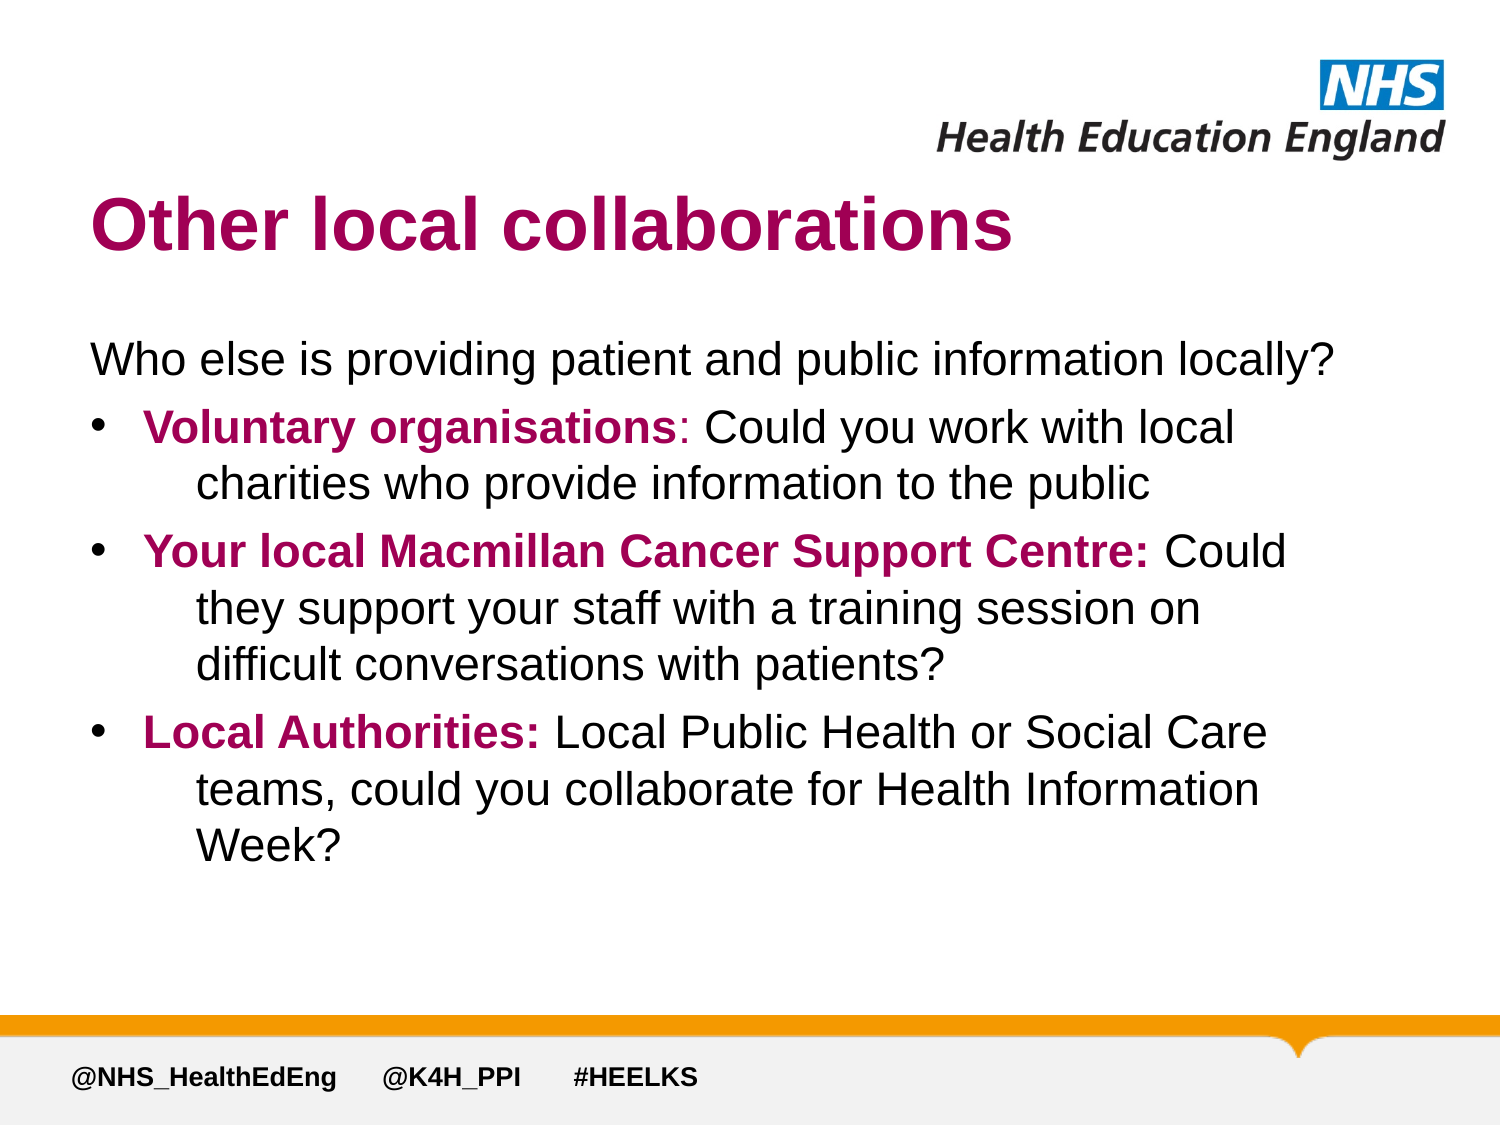

# Other local collaborations
Who else is providing patient and public information locally?
Voluntary organisations: Could you work with local charities who provide information to the public
Your local Macmillan Cancer Support Centre: Could they support your staff with a training session on difficult conversations with patients?
Local Authorities: Local Public Health or Social Care teams, could you collaborate for Health Information Week?
@NHS_HealthEdEng @K4H_PPI #HEELKS